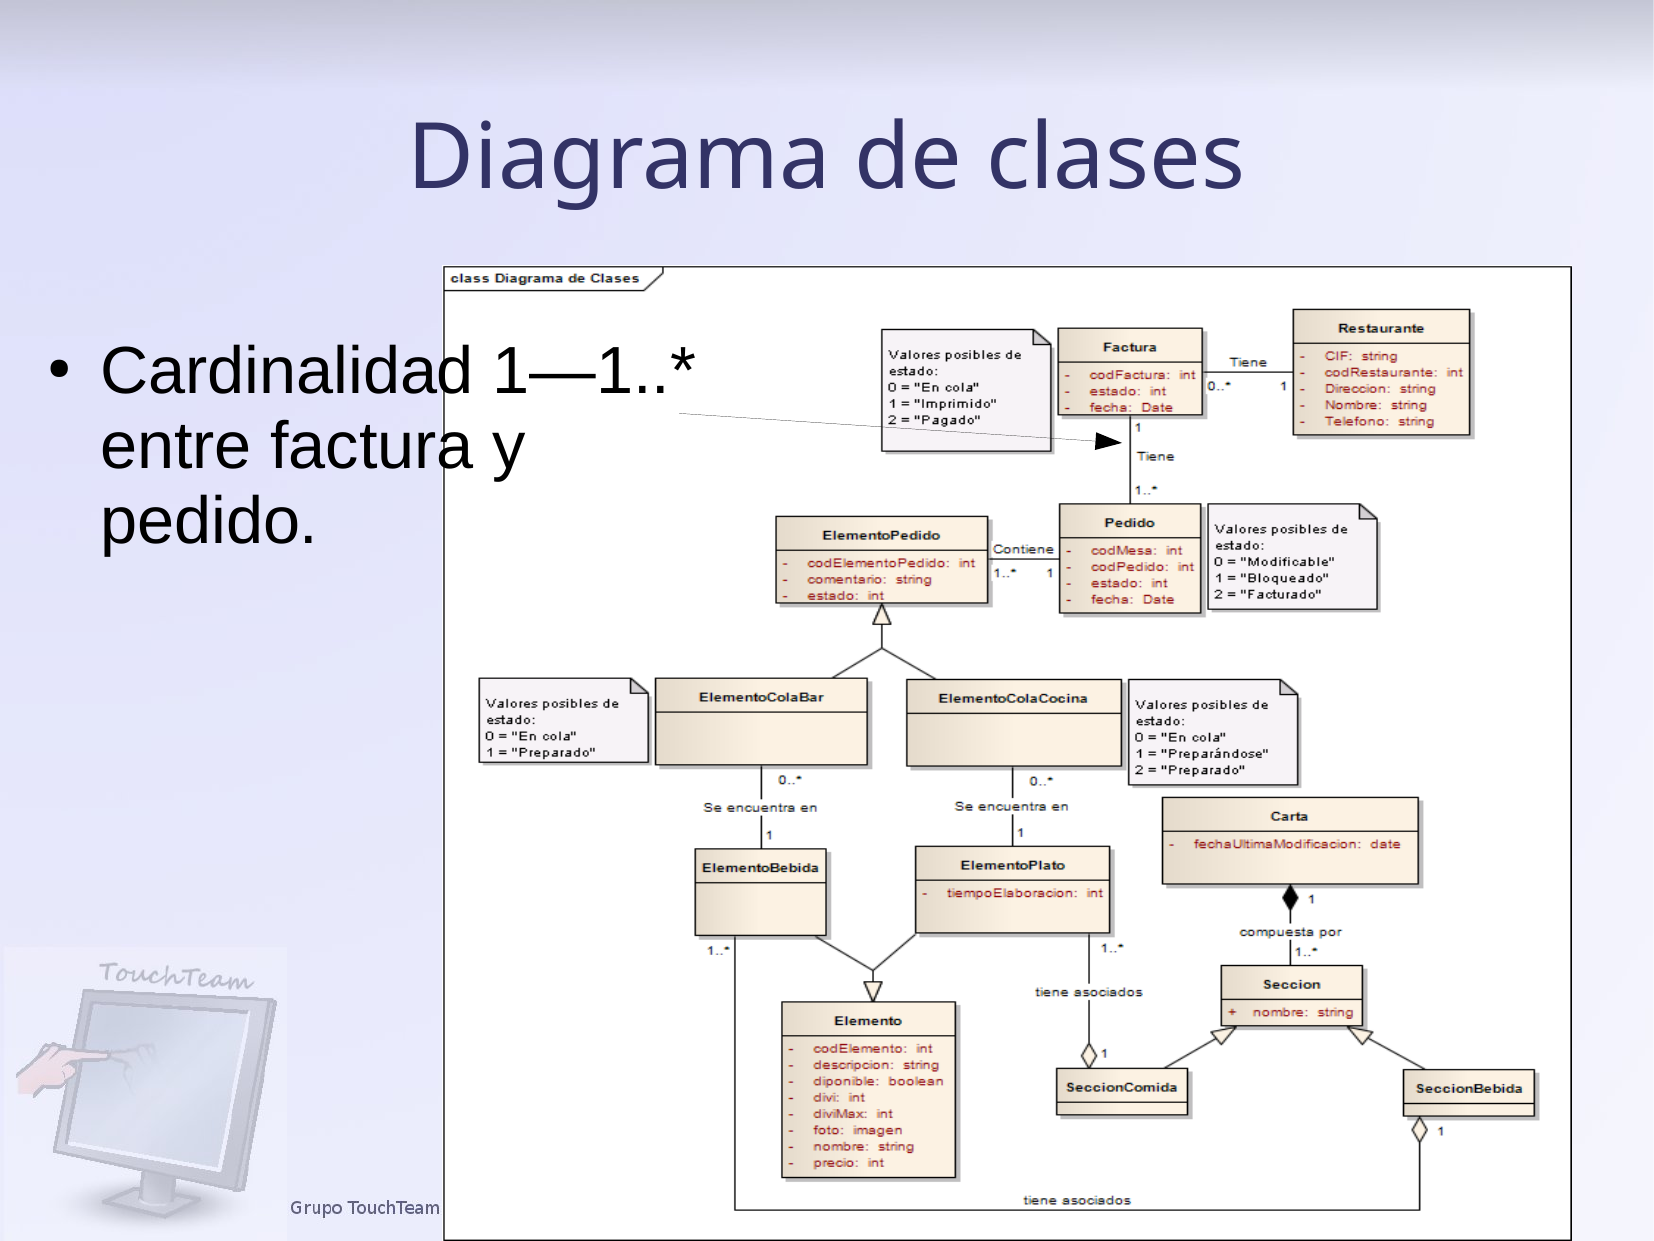

# Diagrama de clases
Cardinalidad 1—1..* entre factura y pedido.